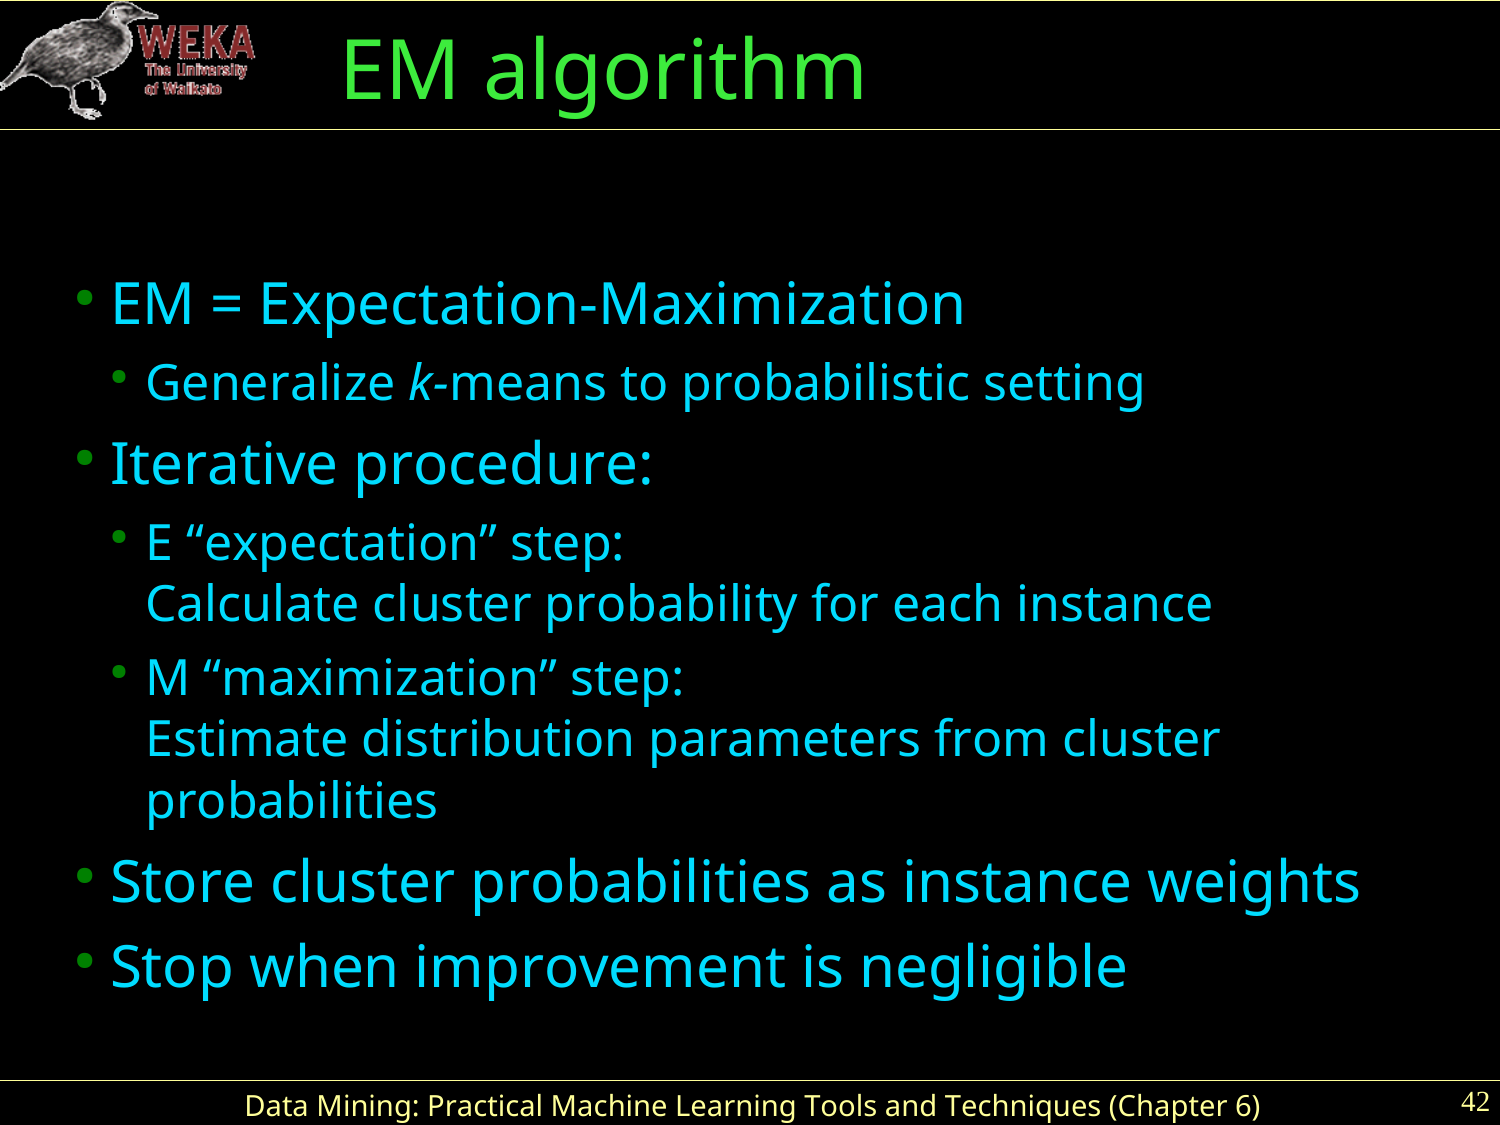

# EM algorithm
EM = Expectation-Maximization
Generalize k-means to probabilistic setting
Iterative procedure:
E “expectation” step:
Calculate cluster probability for each instance
M “maximization” step:
Estimate distribution parameters from cluster probabilities
Store cluster probabilities as instance weights
Stop when improvement is negligible
Data Mining: Practical Machine Learning Tools and Techniques (Chapter 6)
42